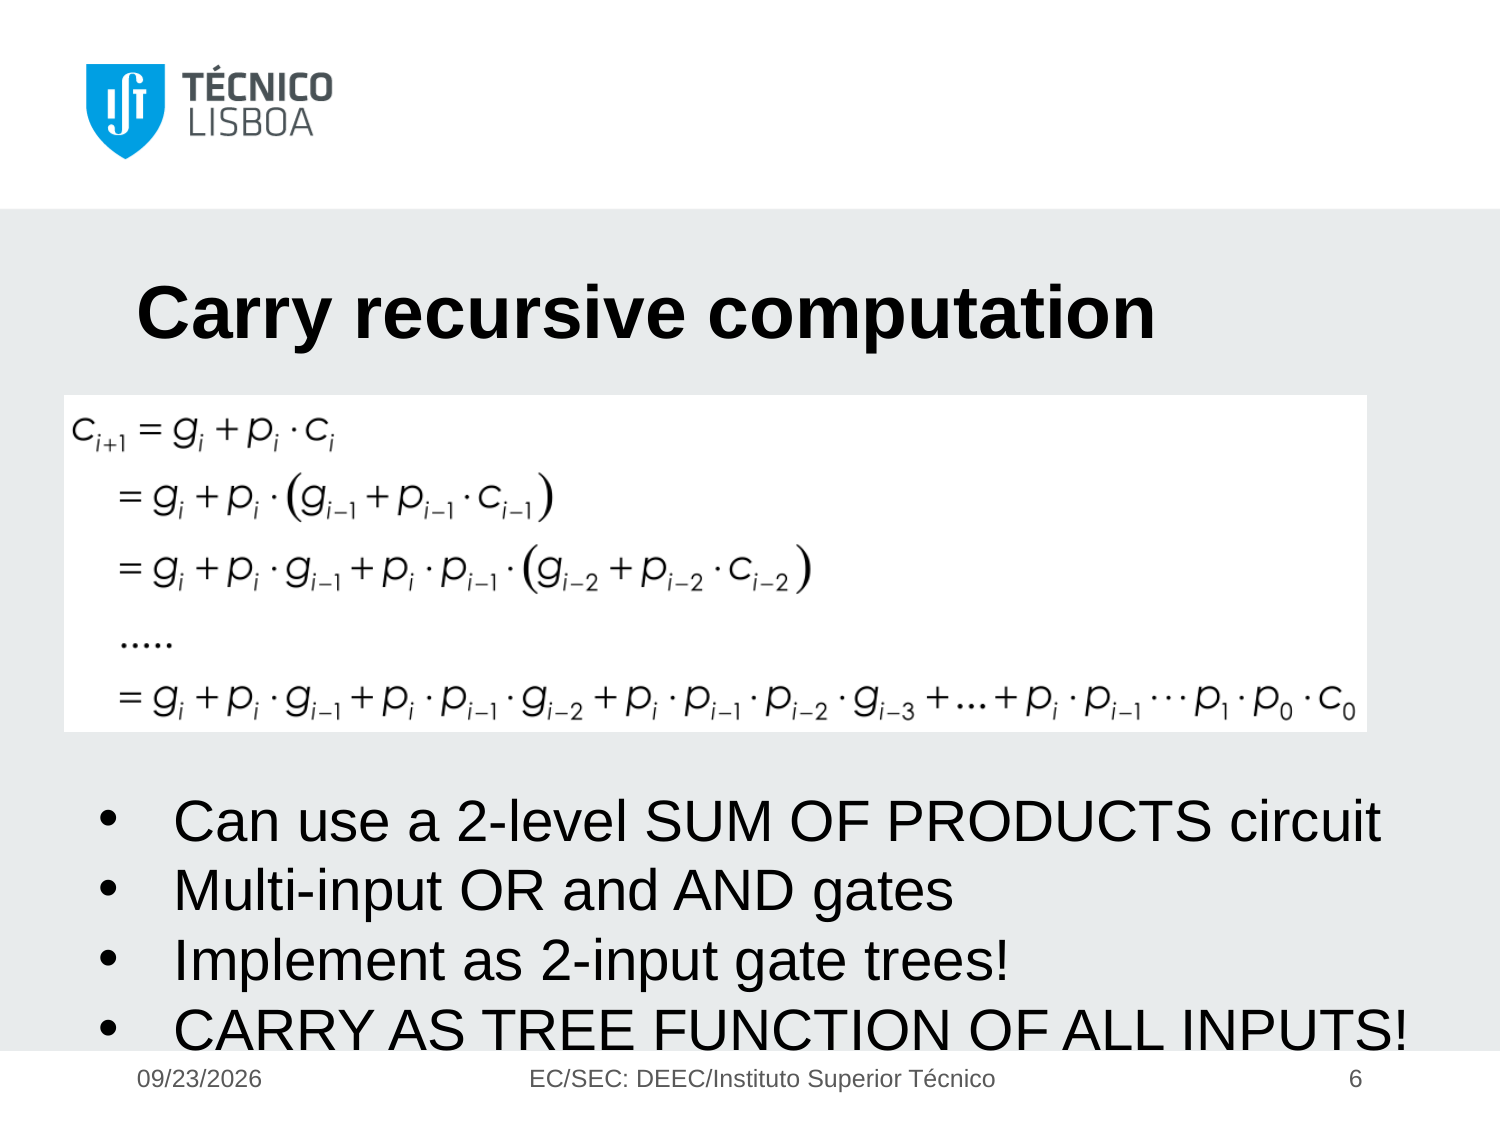

# Carry recursive computation
Can use a 2-level SUM OF PRODUCTS circuit
Multi-input OR and AND gates
Implement as 2-input gate trees!
CARRY AS TREE FUNCTION OF ALL INPUTS!
EC/SEC: DEEC/Instituto Superior Técnico
3